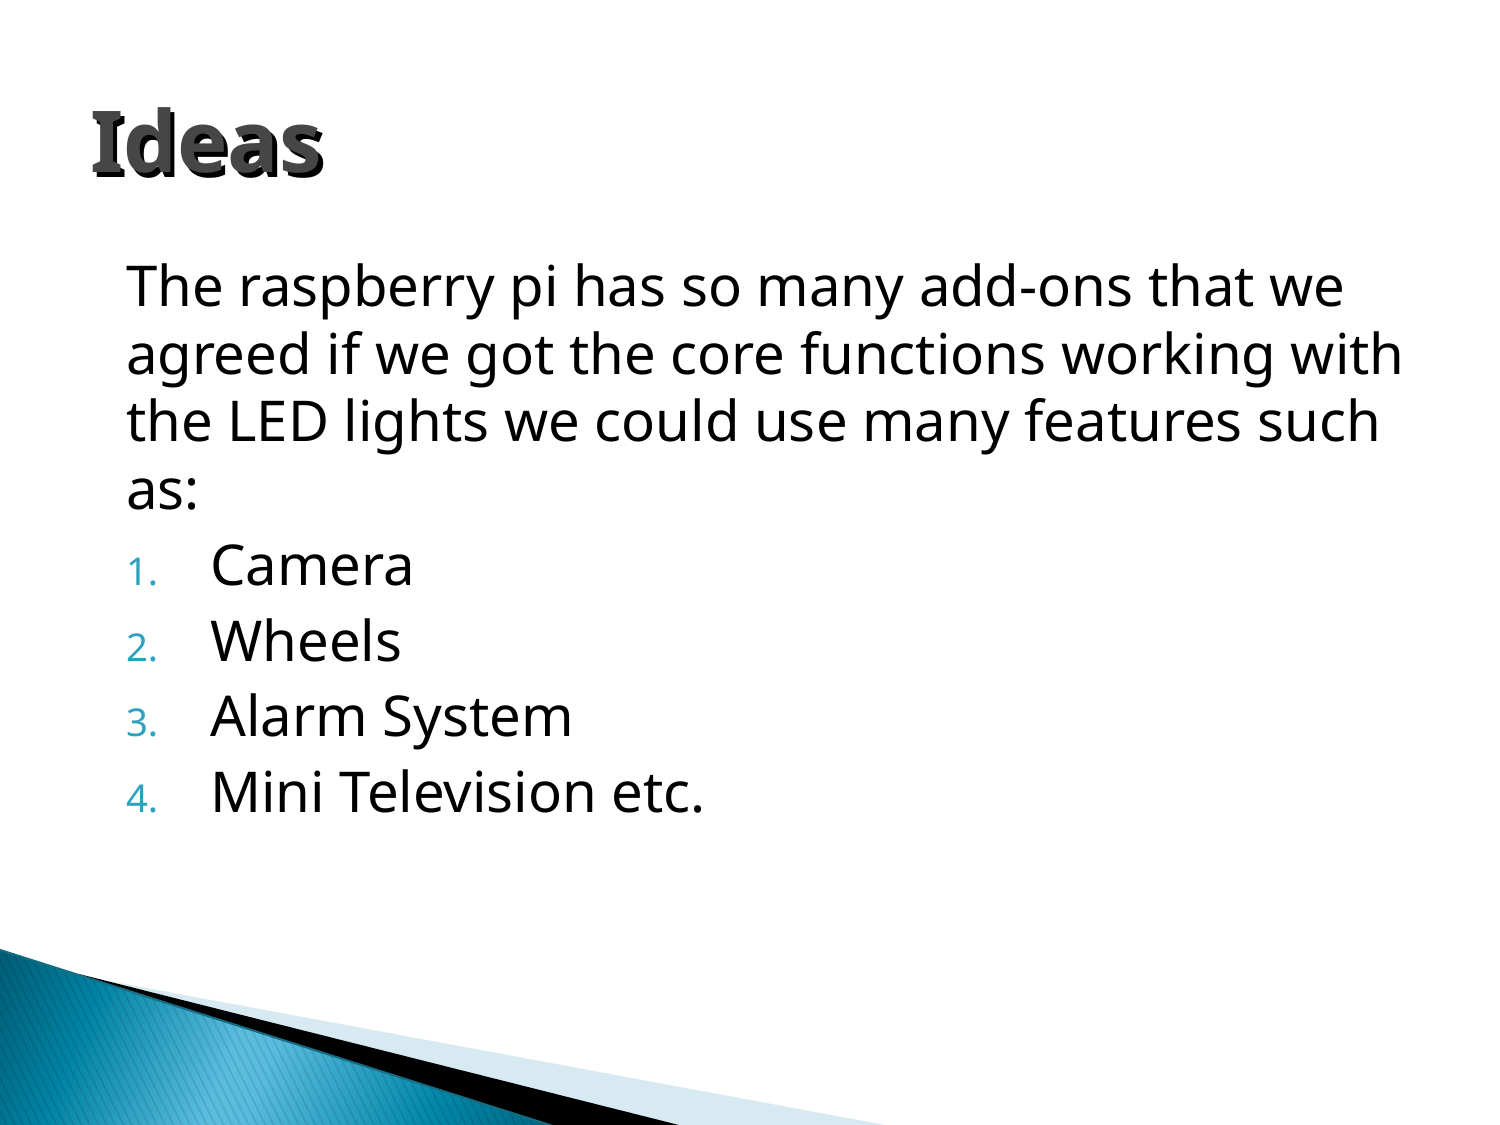

Ideas
# The raspberry pi has so many add-ons that we agreed if we got the core functions working with the LED lights we could use many features such as:
Camera
Wheels
Alarm System
Mini Television etc.